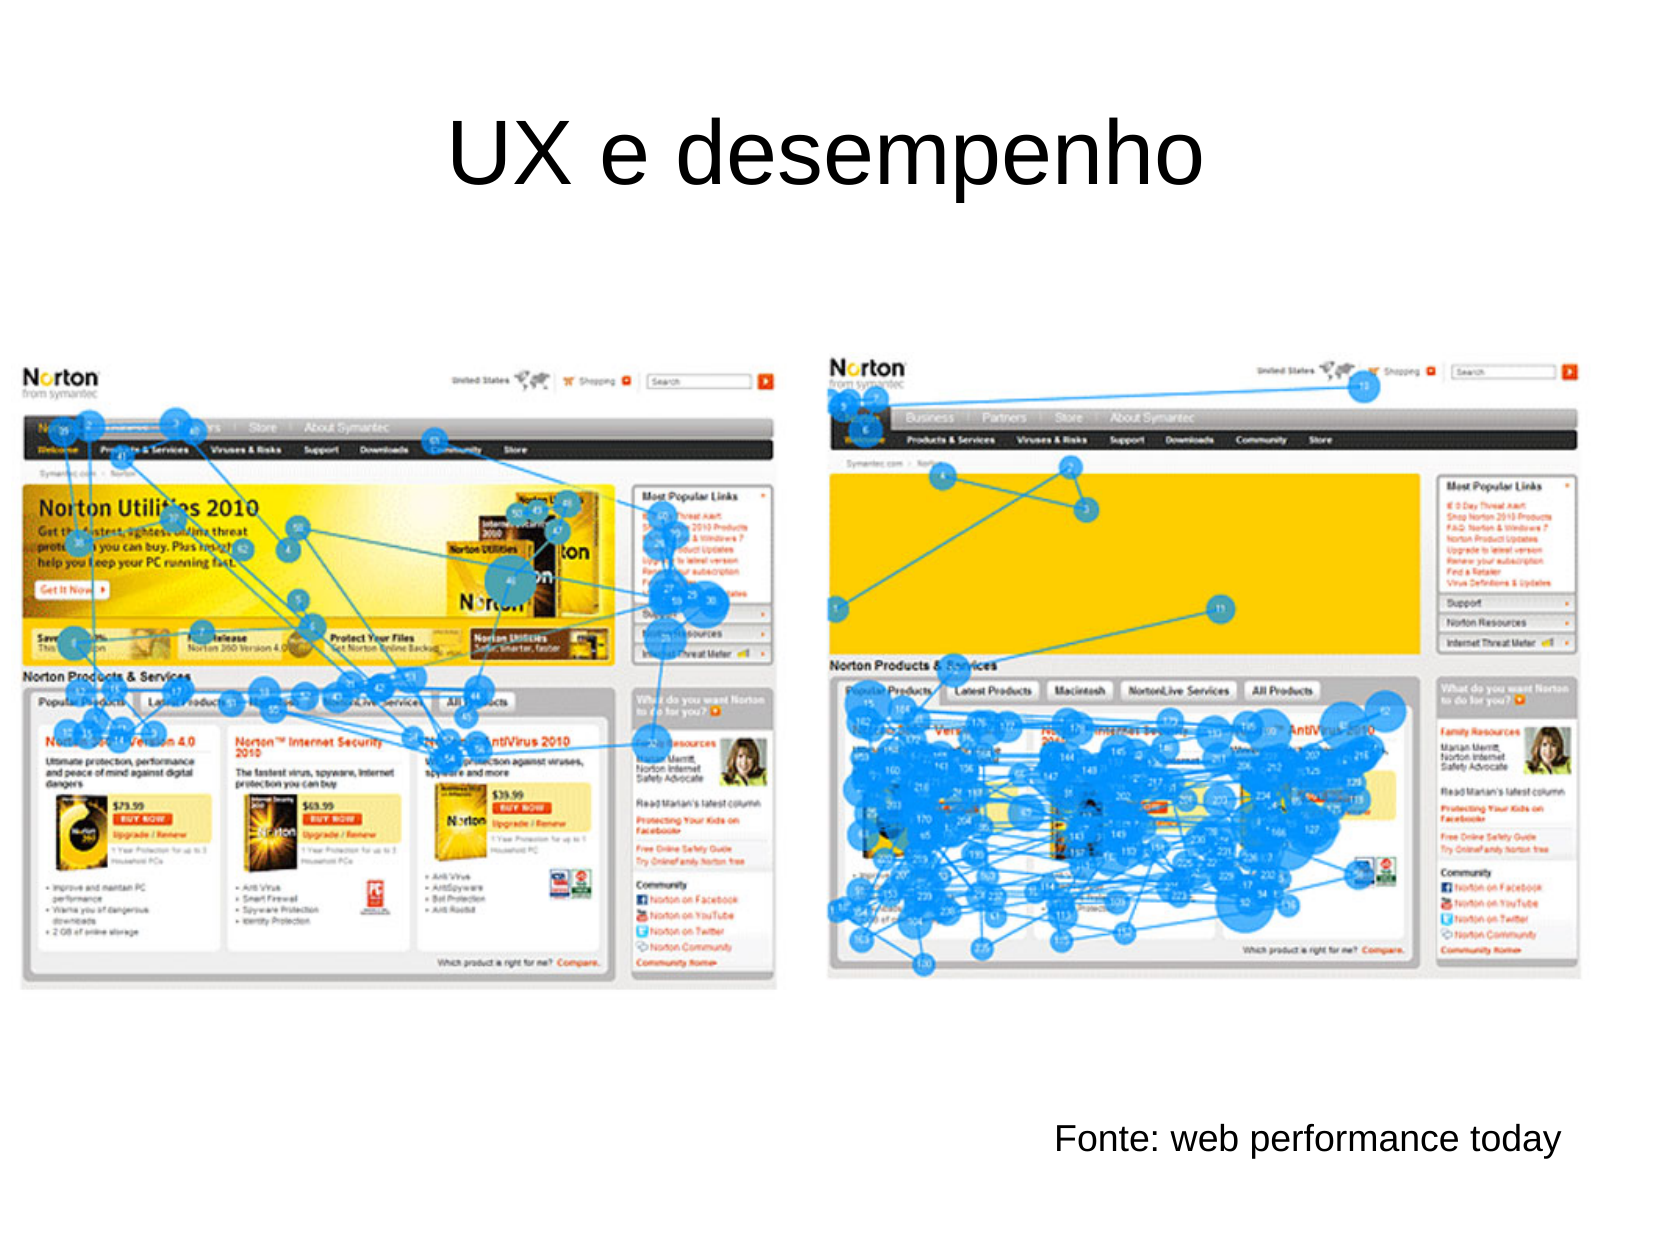

# UX e desempenho
Fonte: web performance today